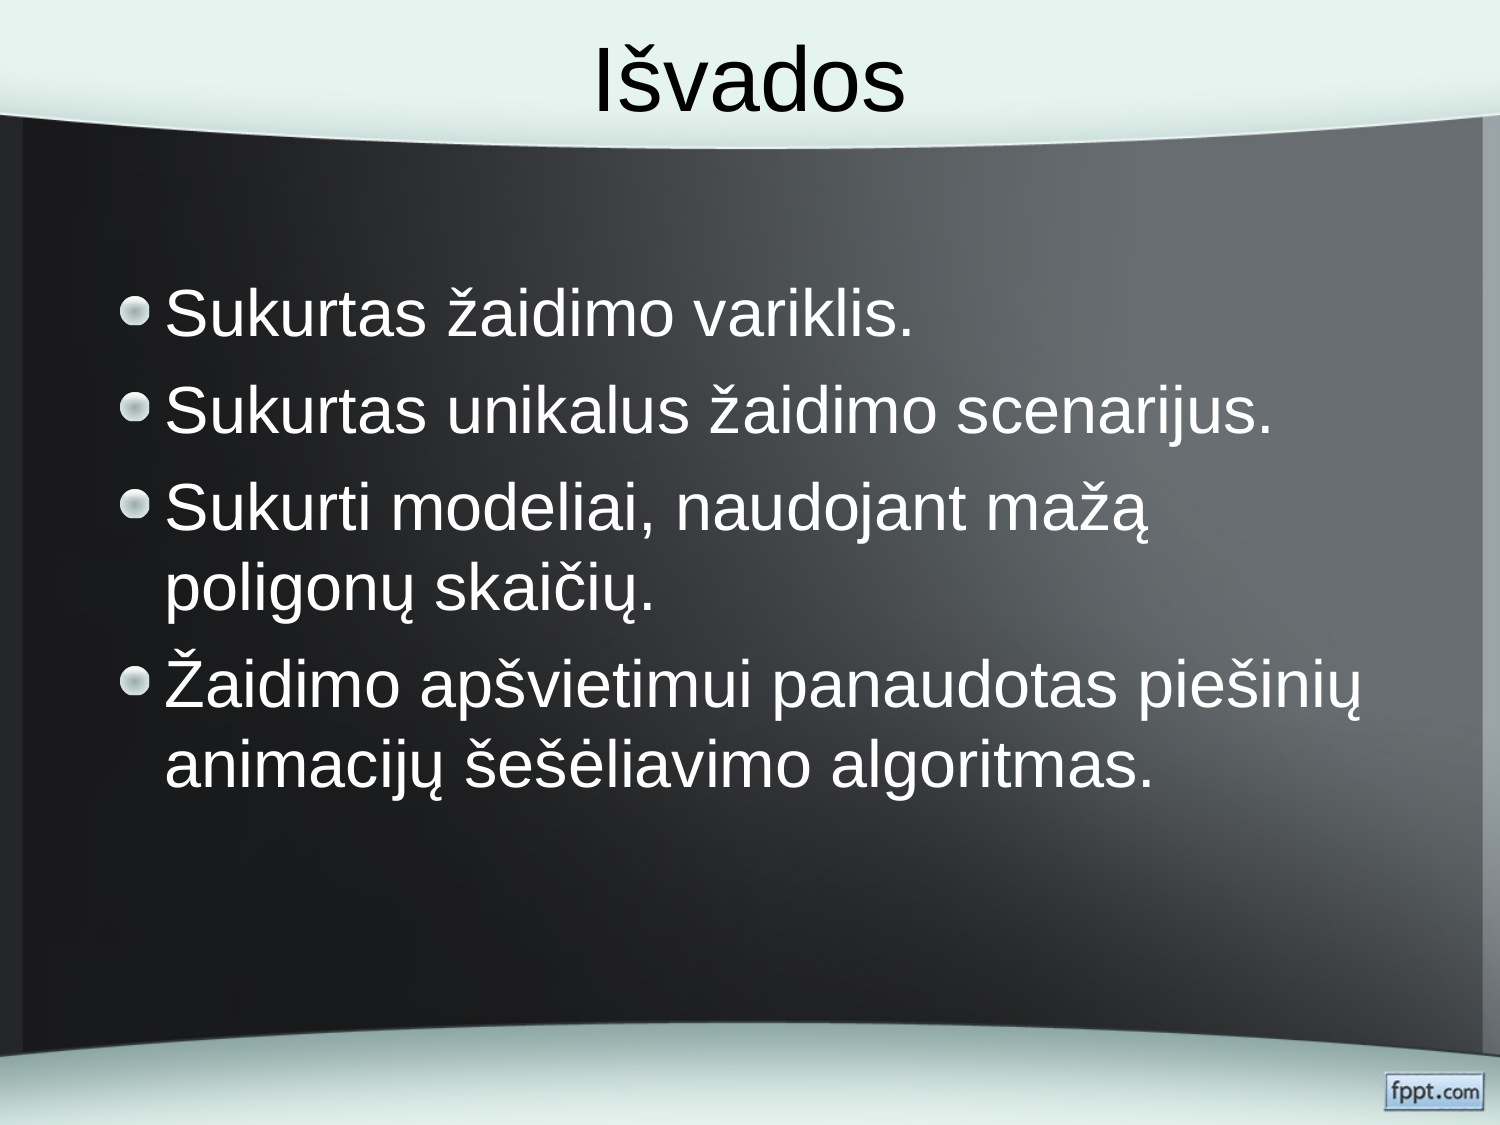

# Išvados
Sukurtas žaidimo variklis.
Sukurtas unikalus žaidimo scenarijus.
Sukurti modeliai, naudojant mažą poligonų skaičių.
Žaidimo apšvietimui panaudotas piešinių animacijų šešėliavimo algoritmas.